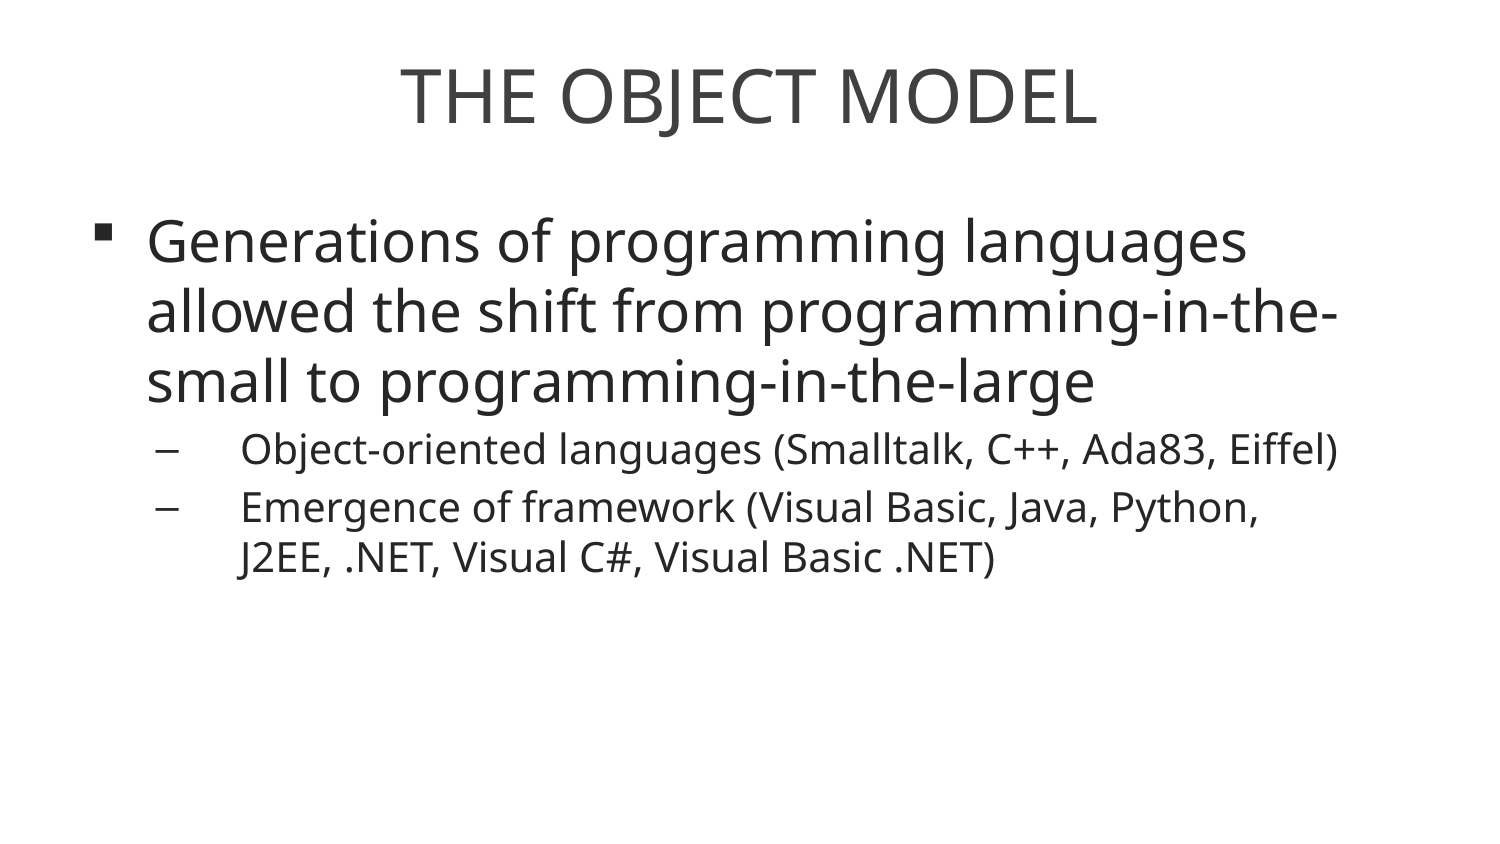

# The object model
Generations of programming languages allowed the shift from programming-in-the-small to programming-in-the-large
Object-oriented languages (Smalltalk, C++, Ada83, Eiffel)
Emergence of framework (Visual Basic, Java, Python, J2EE, .NET, Visual C#, Visual Basic .NET)